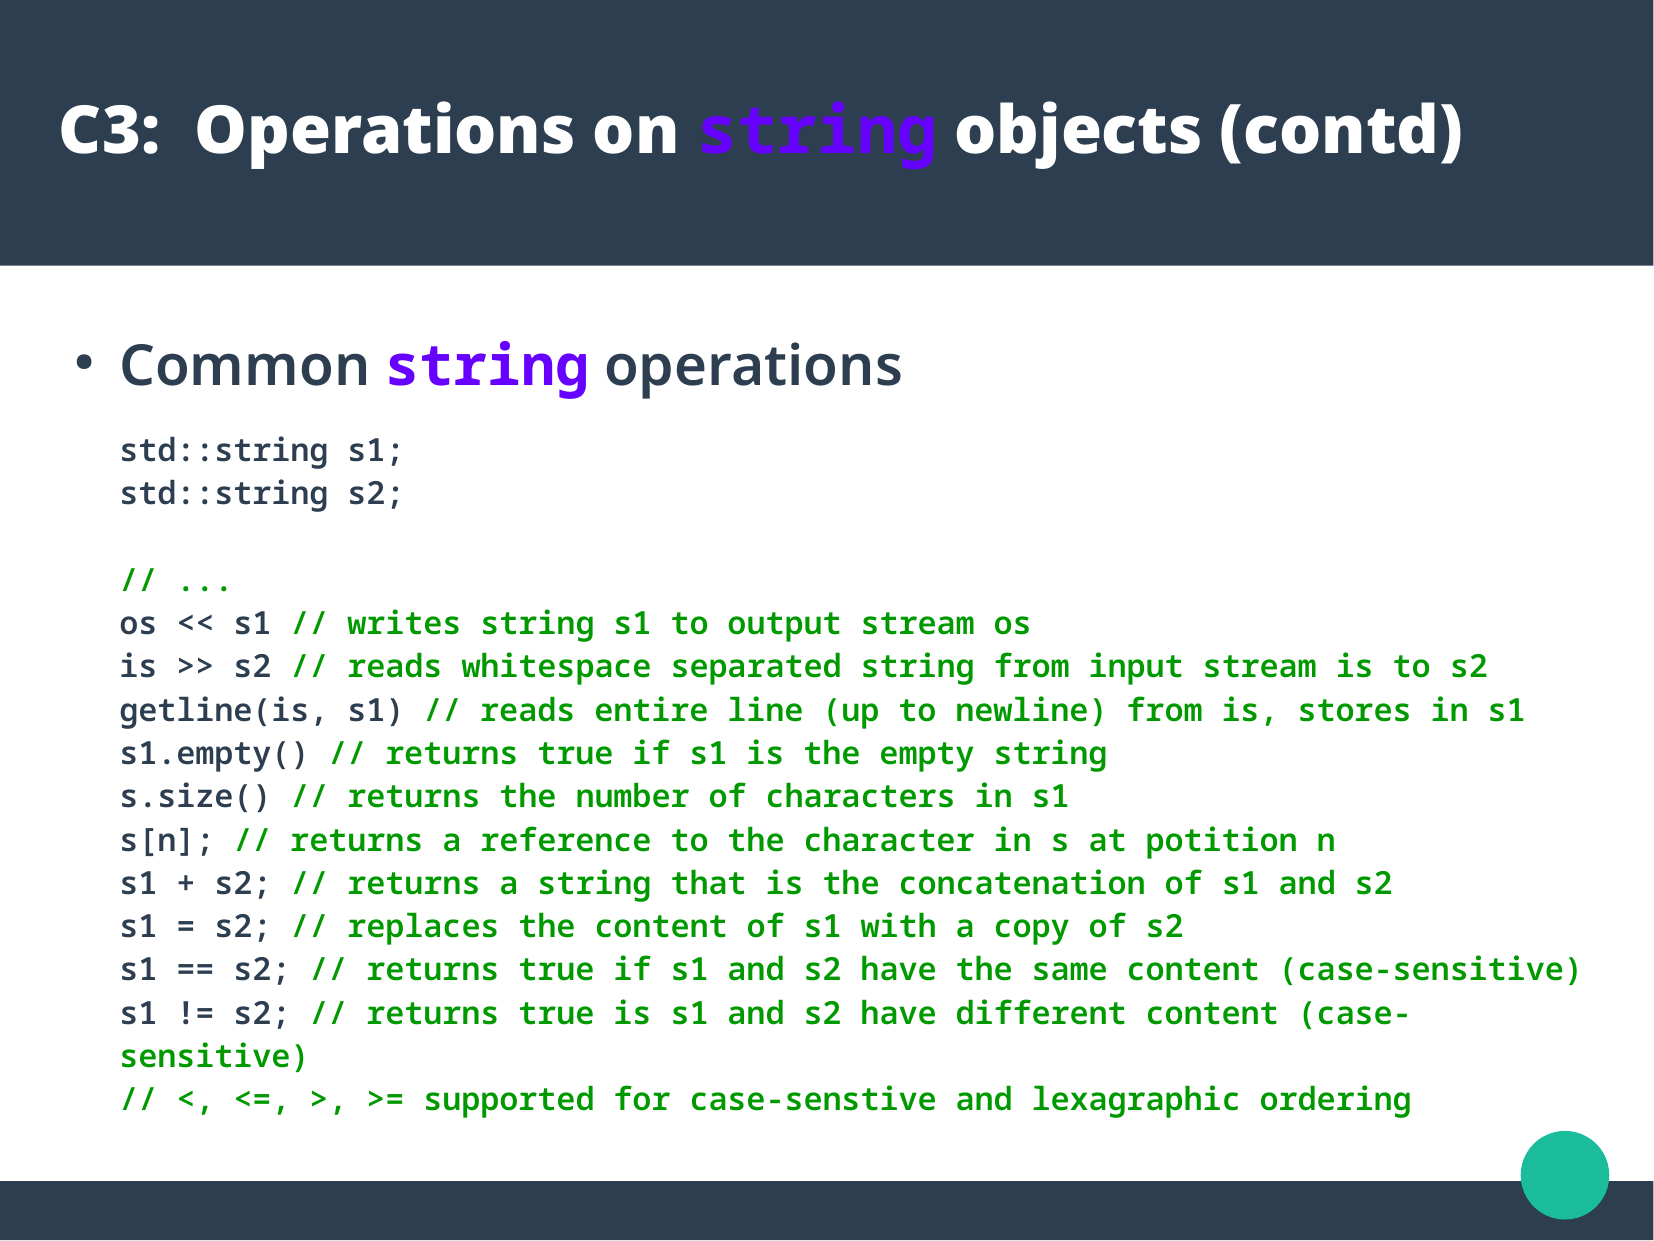

# C3: Operations on string objects (contd)
Common string operations
std::string s1;
std::string s2;
// ...
os << s1 // writes string s1 to output stream os
is >> s2 // reads whitespace separated string from input stream is to s2
getline(is, s1) // reads entire line (up to newline) from is, stores in s1
s1.empty() // returns true if s1 is the empty string
s.size() // returns the number of characters in s1
s[n]; // returns a reference to the character in s at potition n
s1 + s2; // returns a string that is the concatenation of s1 and s2
s1 = s2; // replaces the content of s1 with a copy of s2
s1 == s2; // returns true if s1 and s2 have the same content (case-sensitive)
s1 != s2; // returns true is s1 and s2 have different content (case-sensitive)
// <, <=, >, >= supported for case-senstive and lexagraphic ordering